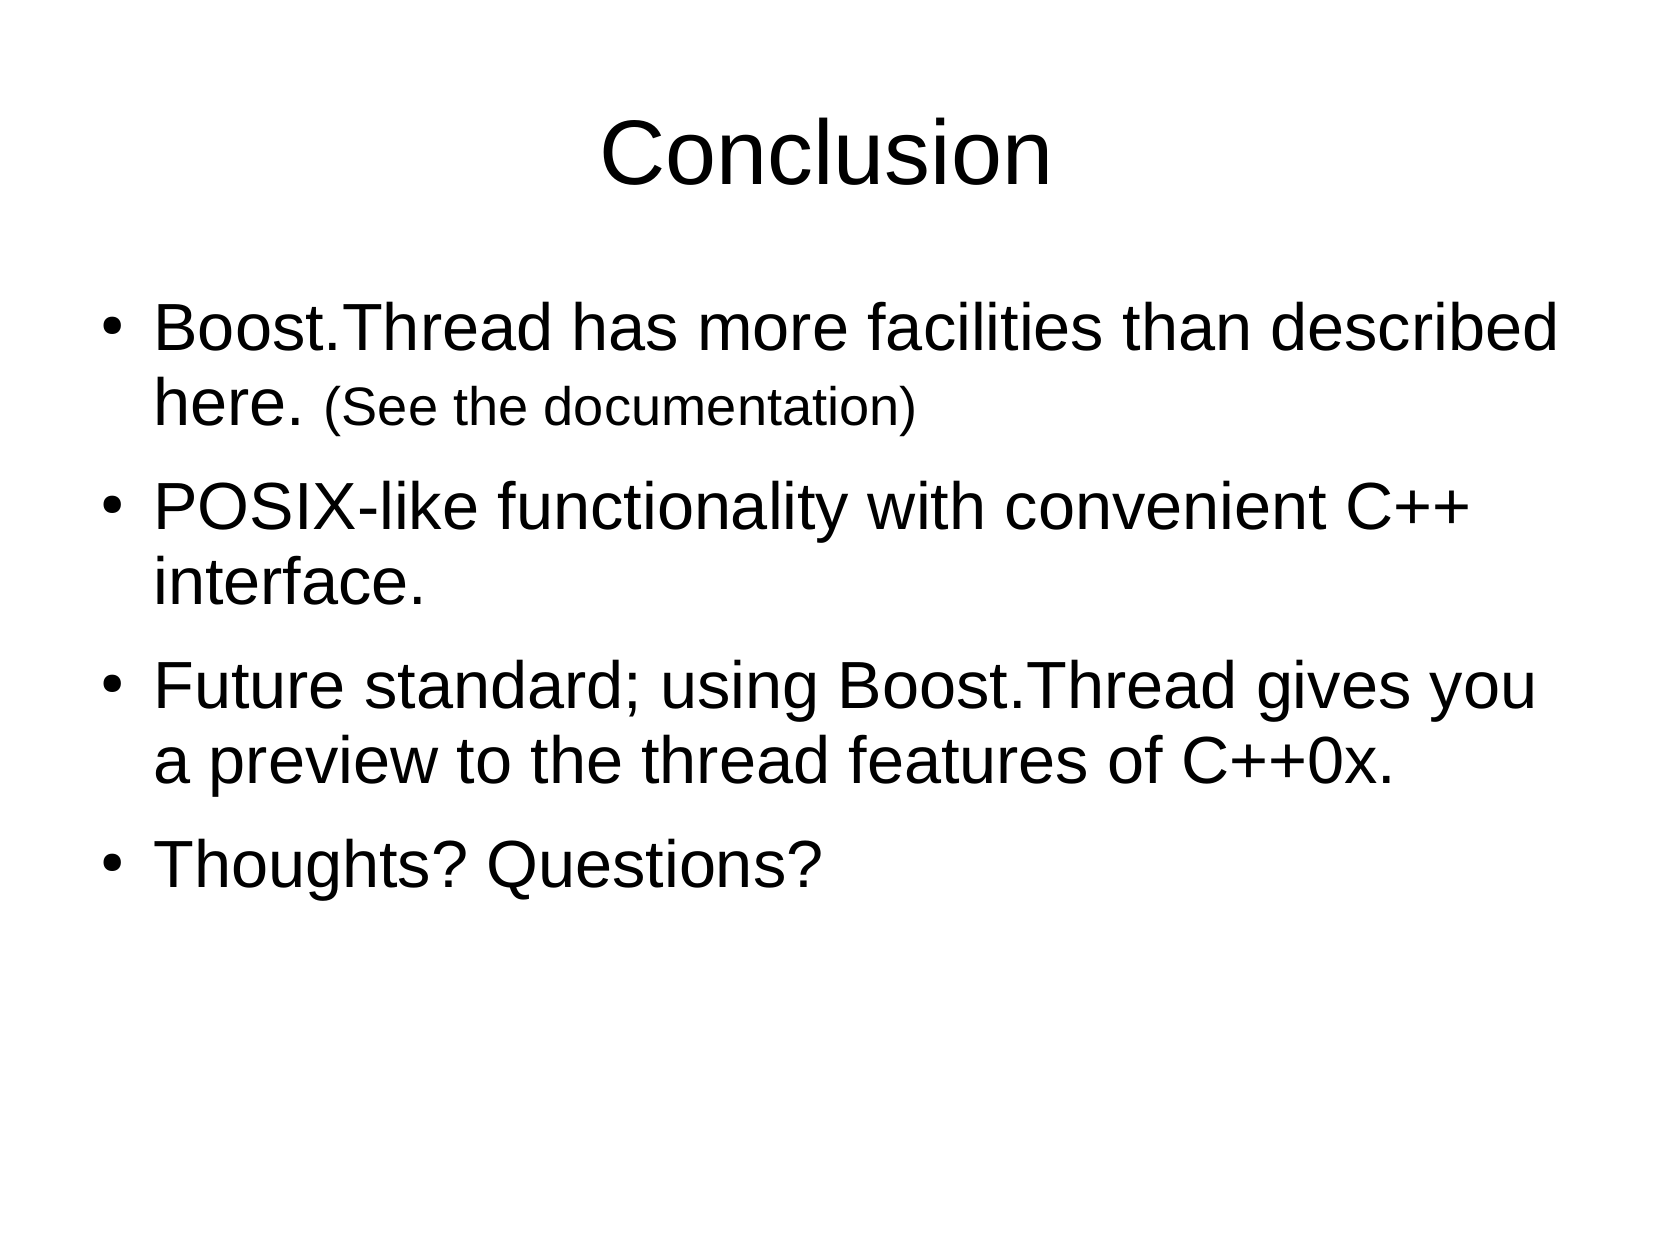

# Conclusion
Boost.Thread has more facilities than described here. (See the documentation)
POSIX-like functionality with convenient C++ interface.
Future standard; using Boost.Thread gives you a preview to the thread features of C++0x.
Thoughts? Questions?